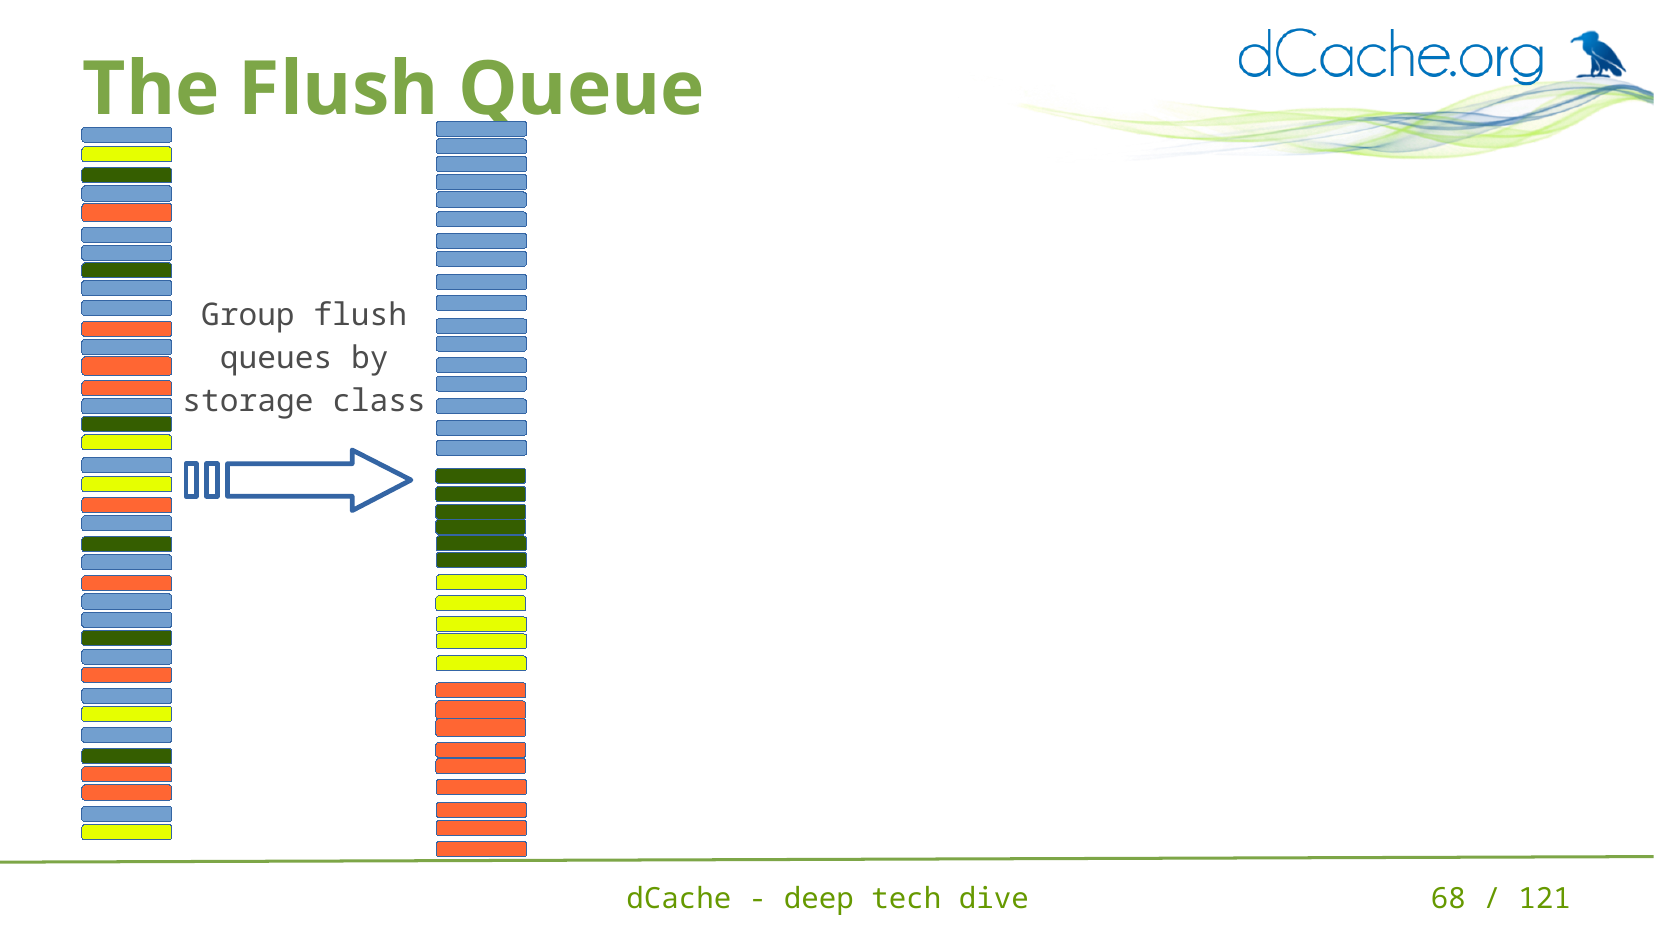

# The Flush Queue
Group flush queues by
storage class
dCache - deep tech dive
68